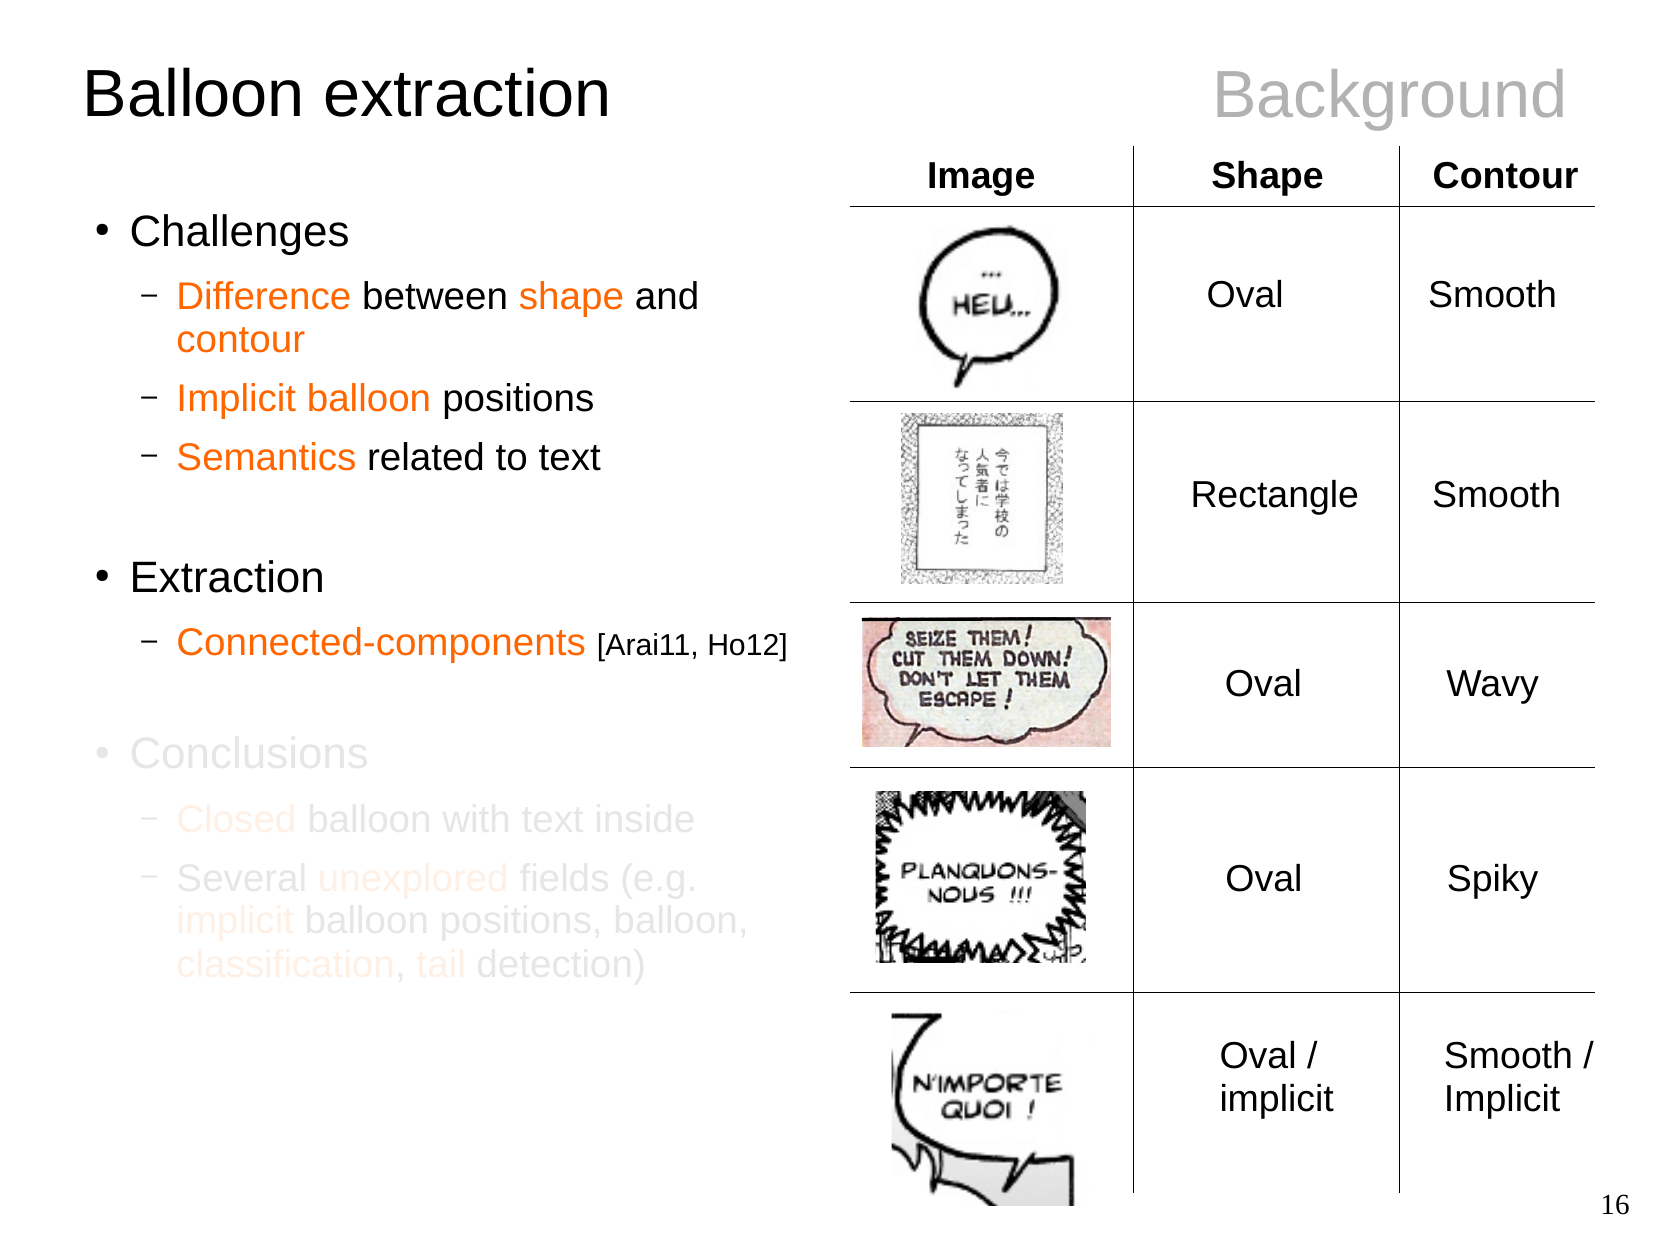

Balloon extraction
	Image		 Shape	 Contour
# Challenges
Difference between shape and contour
Implicit balloon positions
Semantics related to text
Extraction
Connected-components [Arai11, Ho12]
Conclusions
Closed balloon with text inside
Several unexplored fields (e.g. implicit balloon positions, balloon, classification, tail detection)
Oval		Smooth
Rectangle Smooth
Oval		Wavy
Oval		Spiky
Oval /
implicit
Smooth / Implicit
16